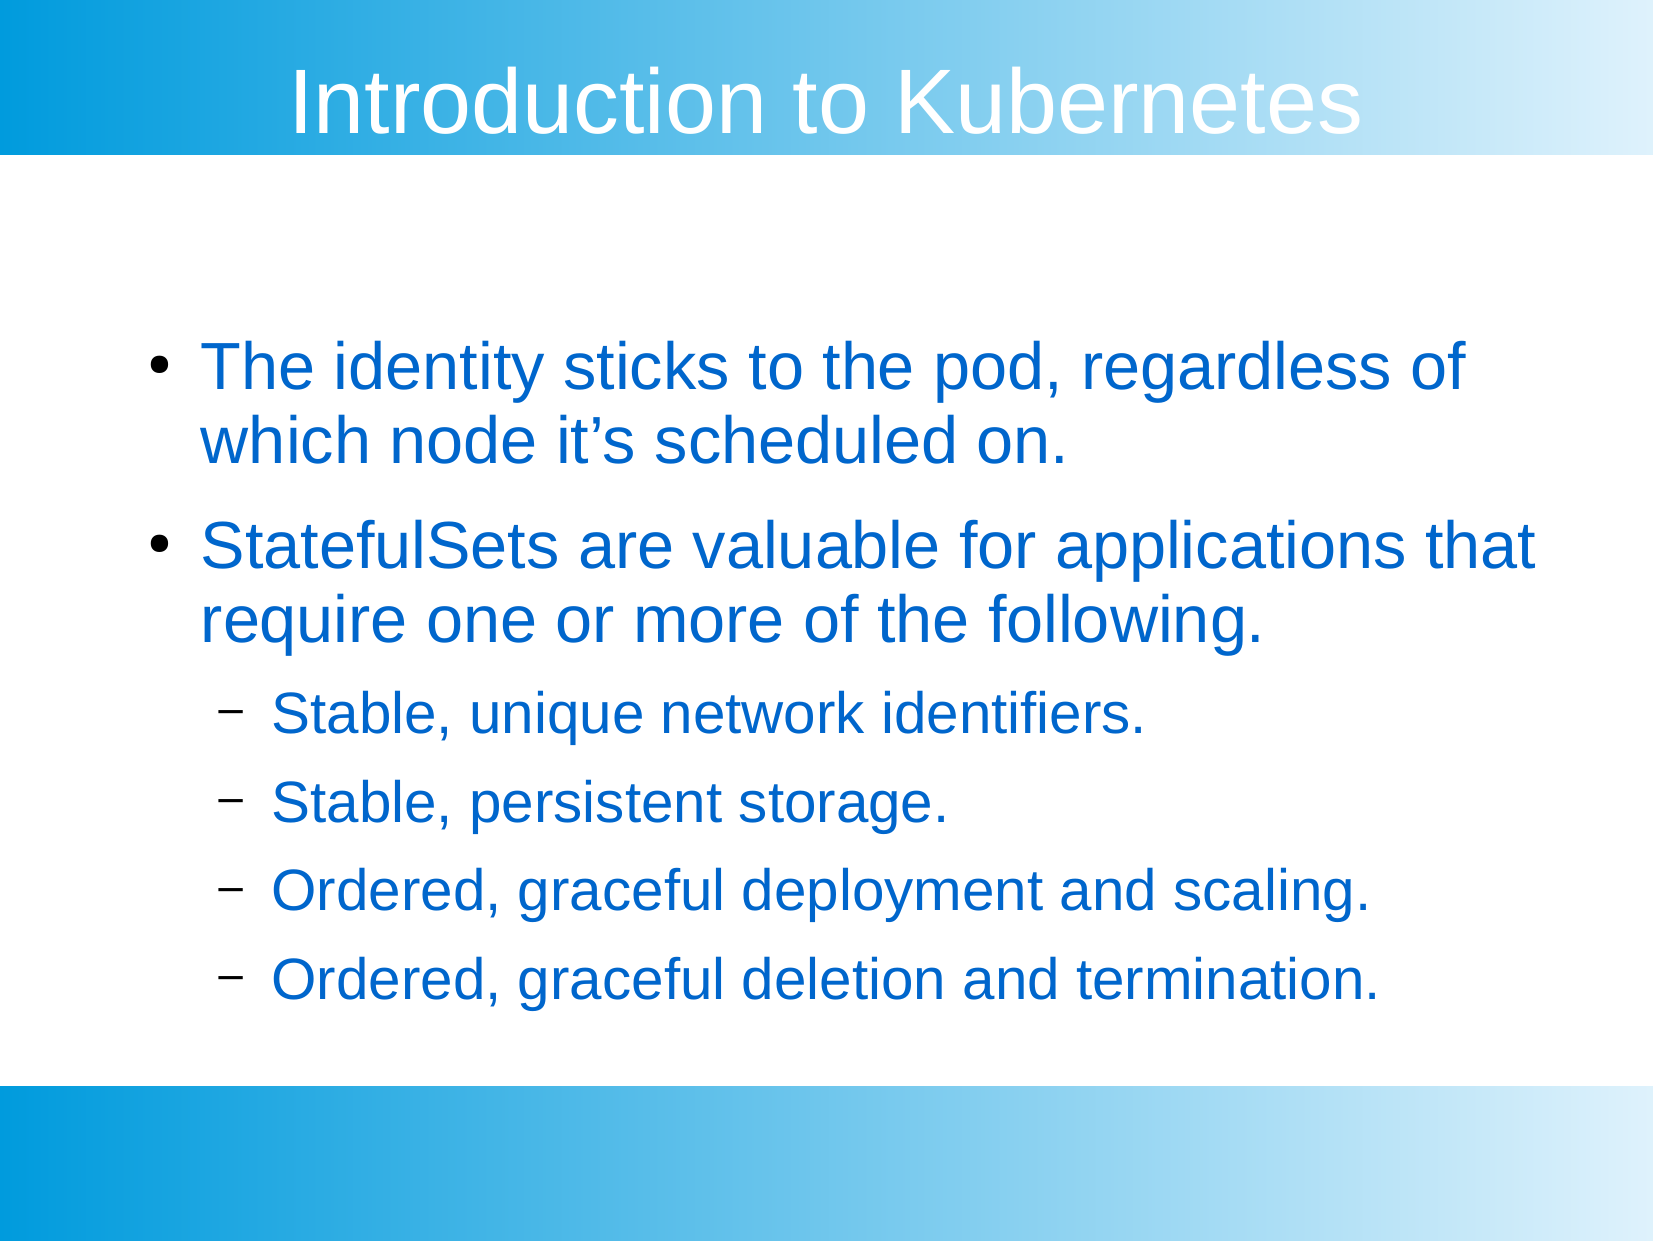

# Introduction to Kubernetes
The identity sticks to the pod, regardless of which node it’s scheduled on.
StatefulSets are valuable for applications that require one or more of the following.
Stable, unique network identifiers.
Stable, persistent storage.
Ordered, graceful deployment and scaling.
Ordered, graceful deletion and termination.